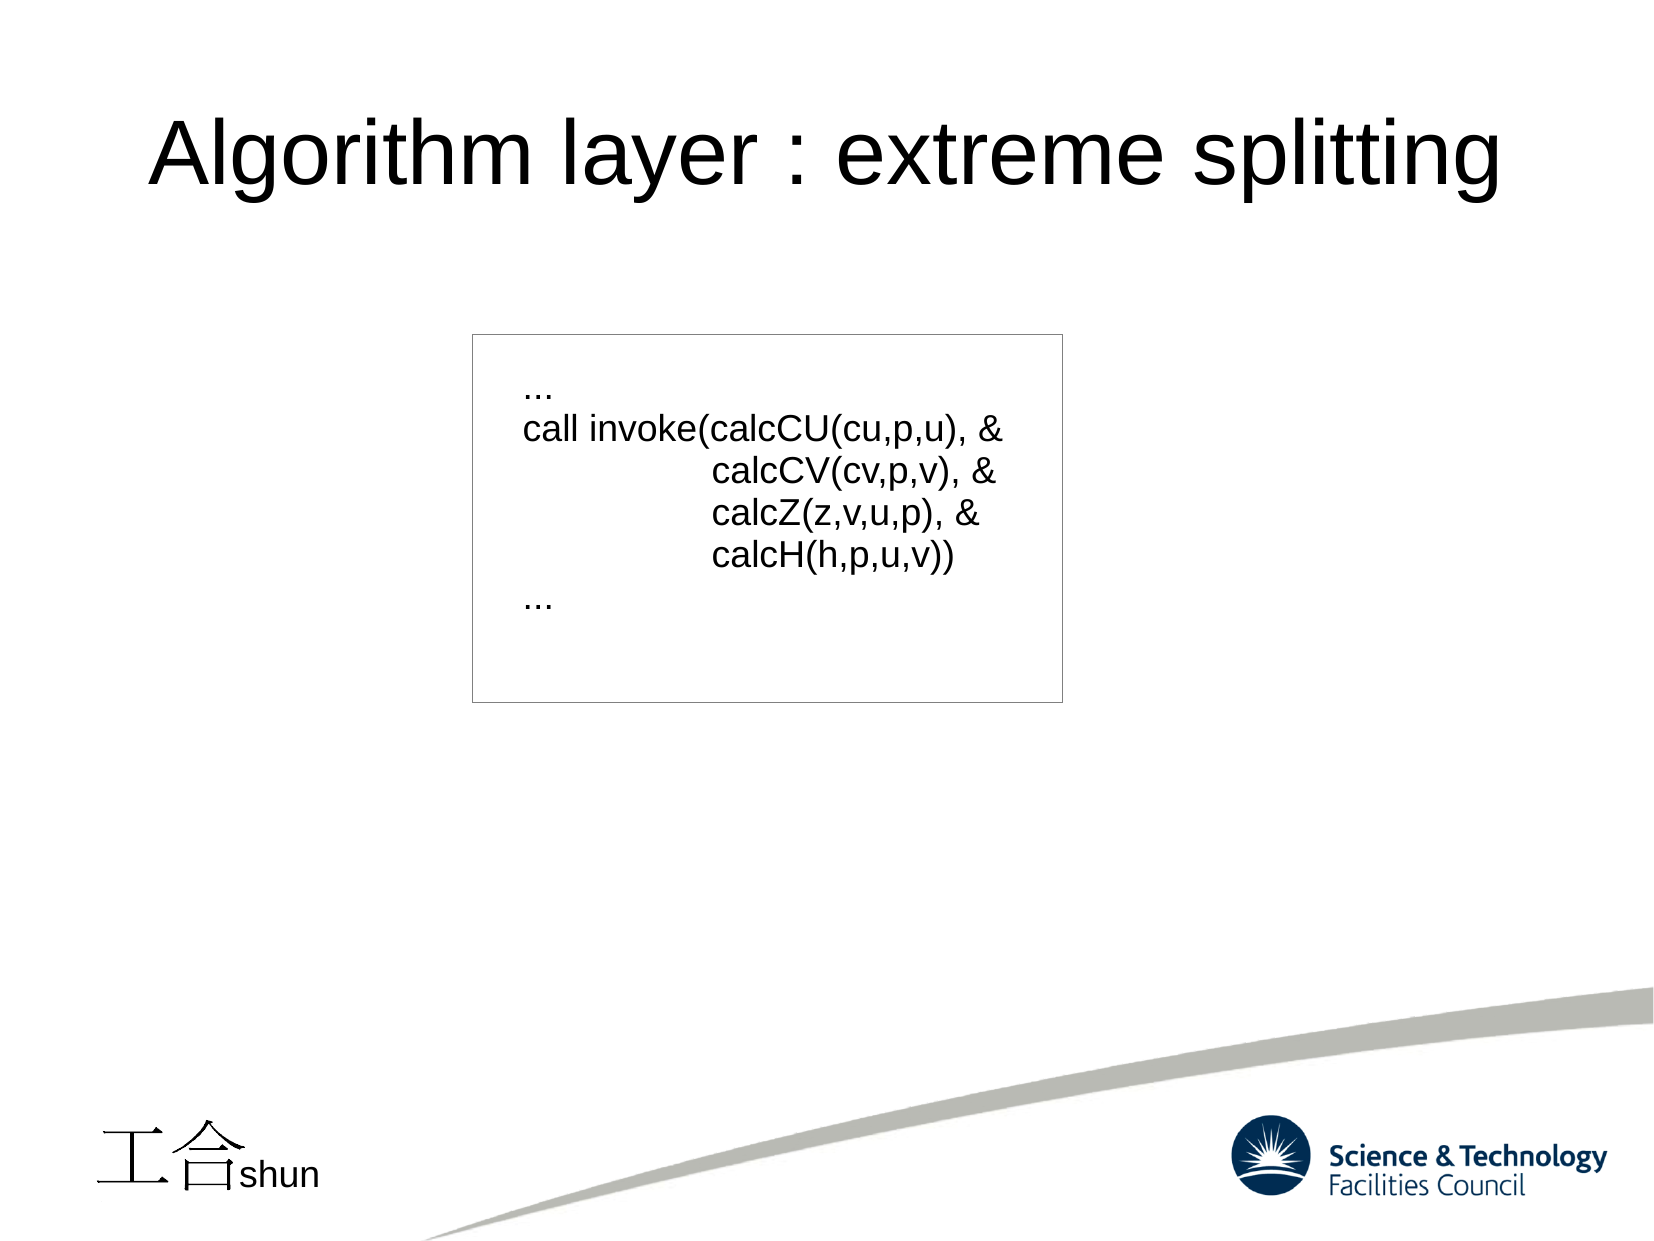

# Algorithm layer : extreme splitting
...
call invoke(calcCU(cu,p,u), &
 calcCV(cv,p,v), &
 calcZ(z,v,u,p), &
 calcH(h,p,u,v))
...